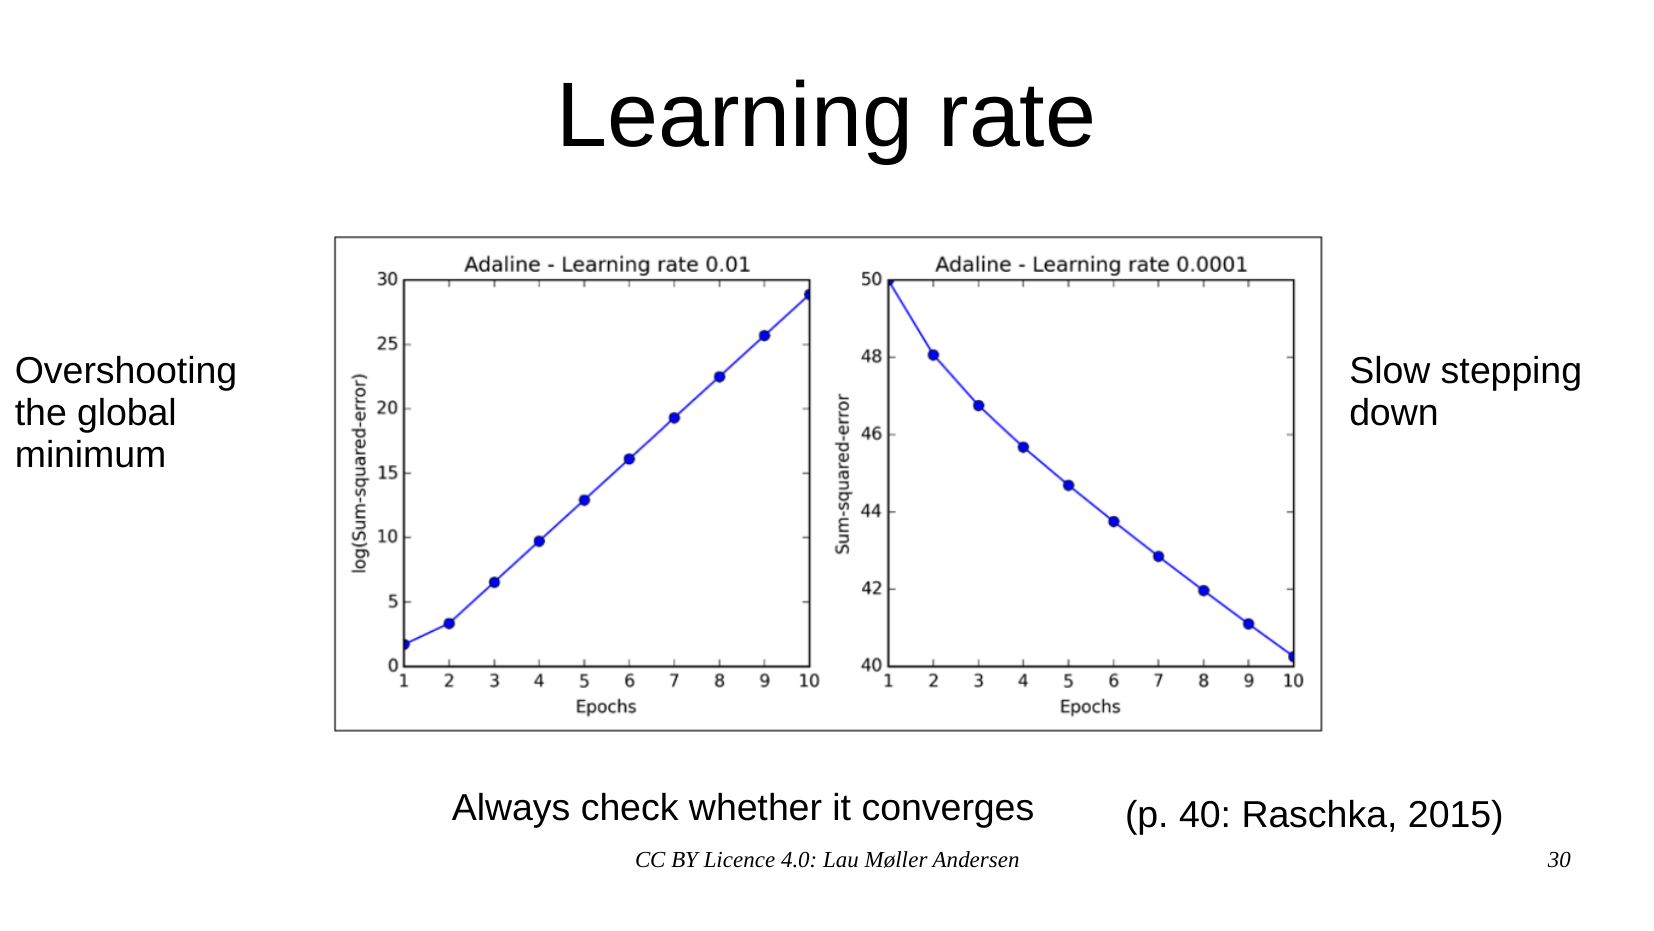

# Learning rate
Overshooting the global minimum
Slow stepping down
Always check whether it converges
(p. 40: Raschka, 2015)
CC BY Licence 4.0: Lau Møller Andersen
30